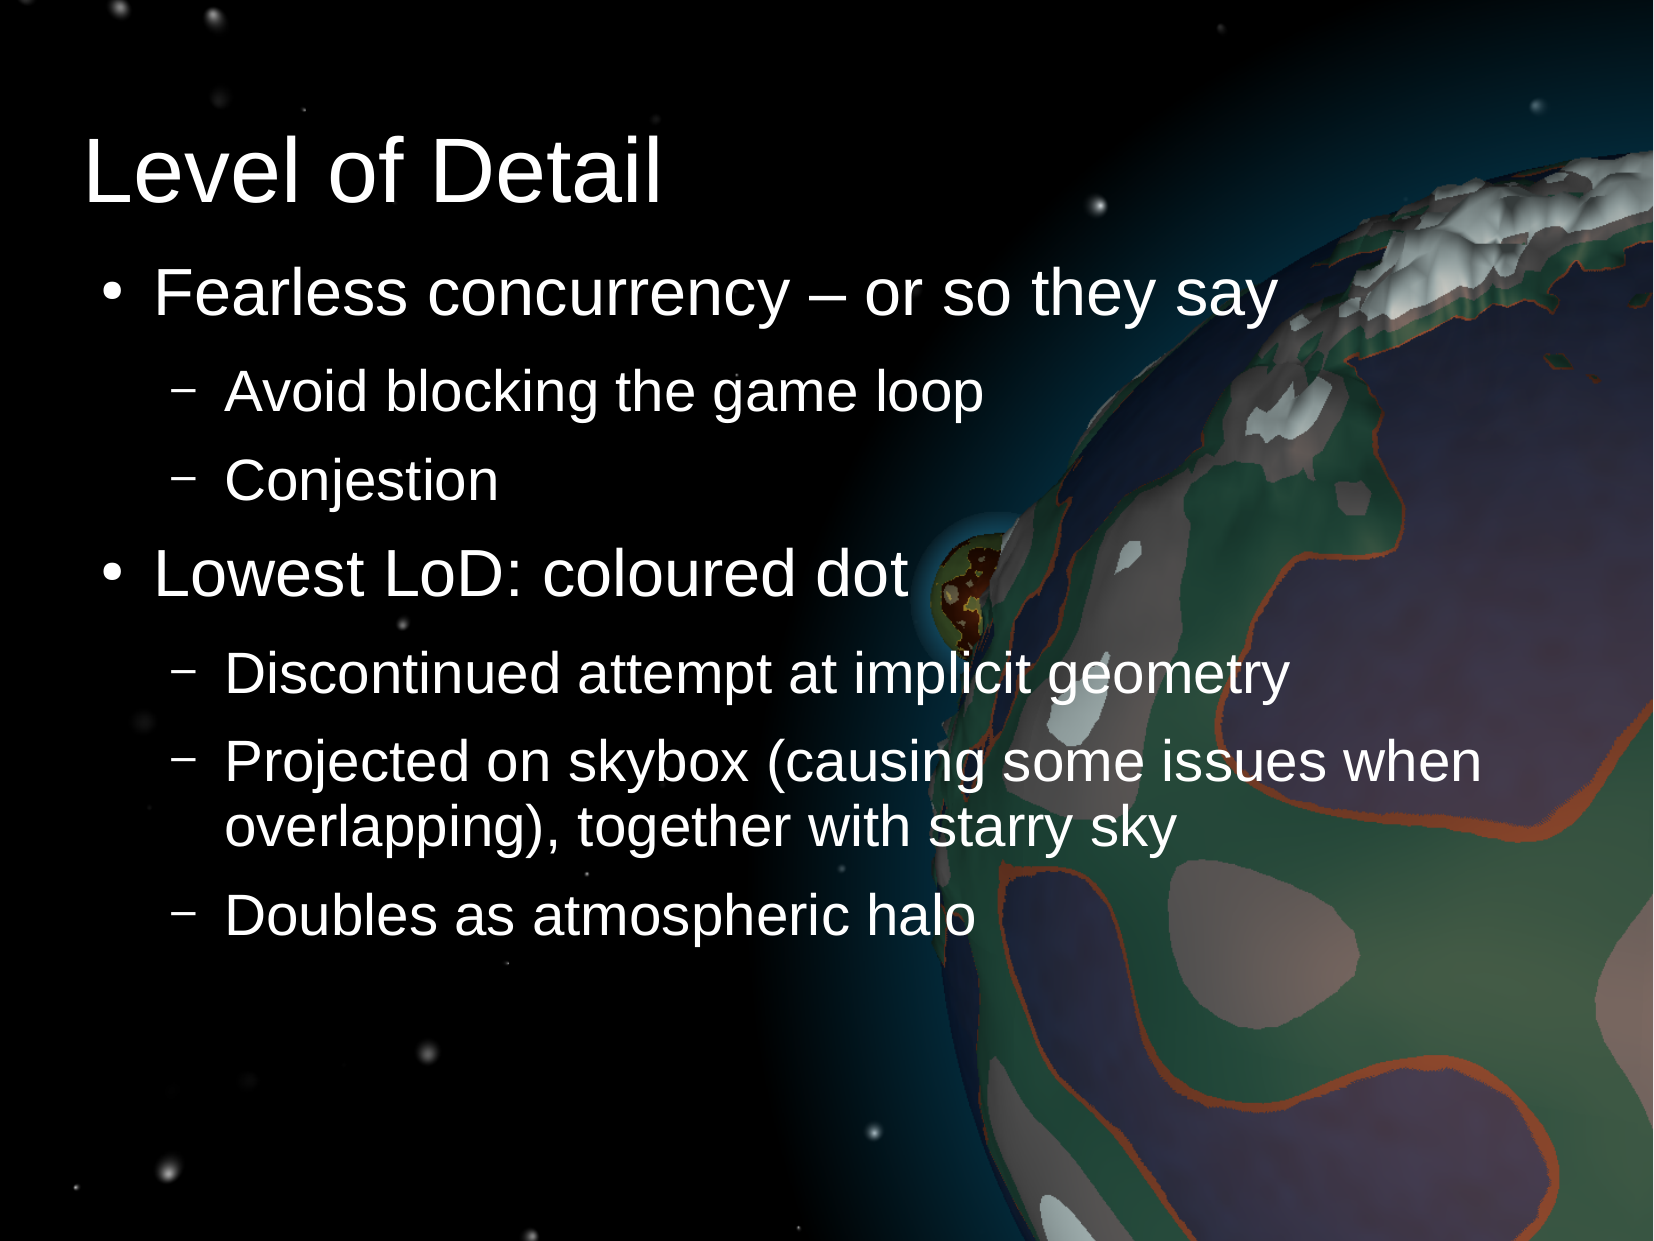

# Level of Detail
Fearless concurrency – or so they say
Avoid blocking the game loop
Conjestion
Lowest LoD: coloured dot
Discontinued attempt at implicit geometry
Projected on skybox (causing some issues when overlapping), together with starry sky
Doubles as atmospheric halo